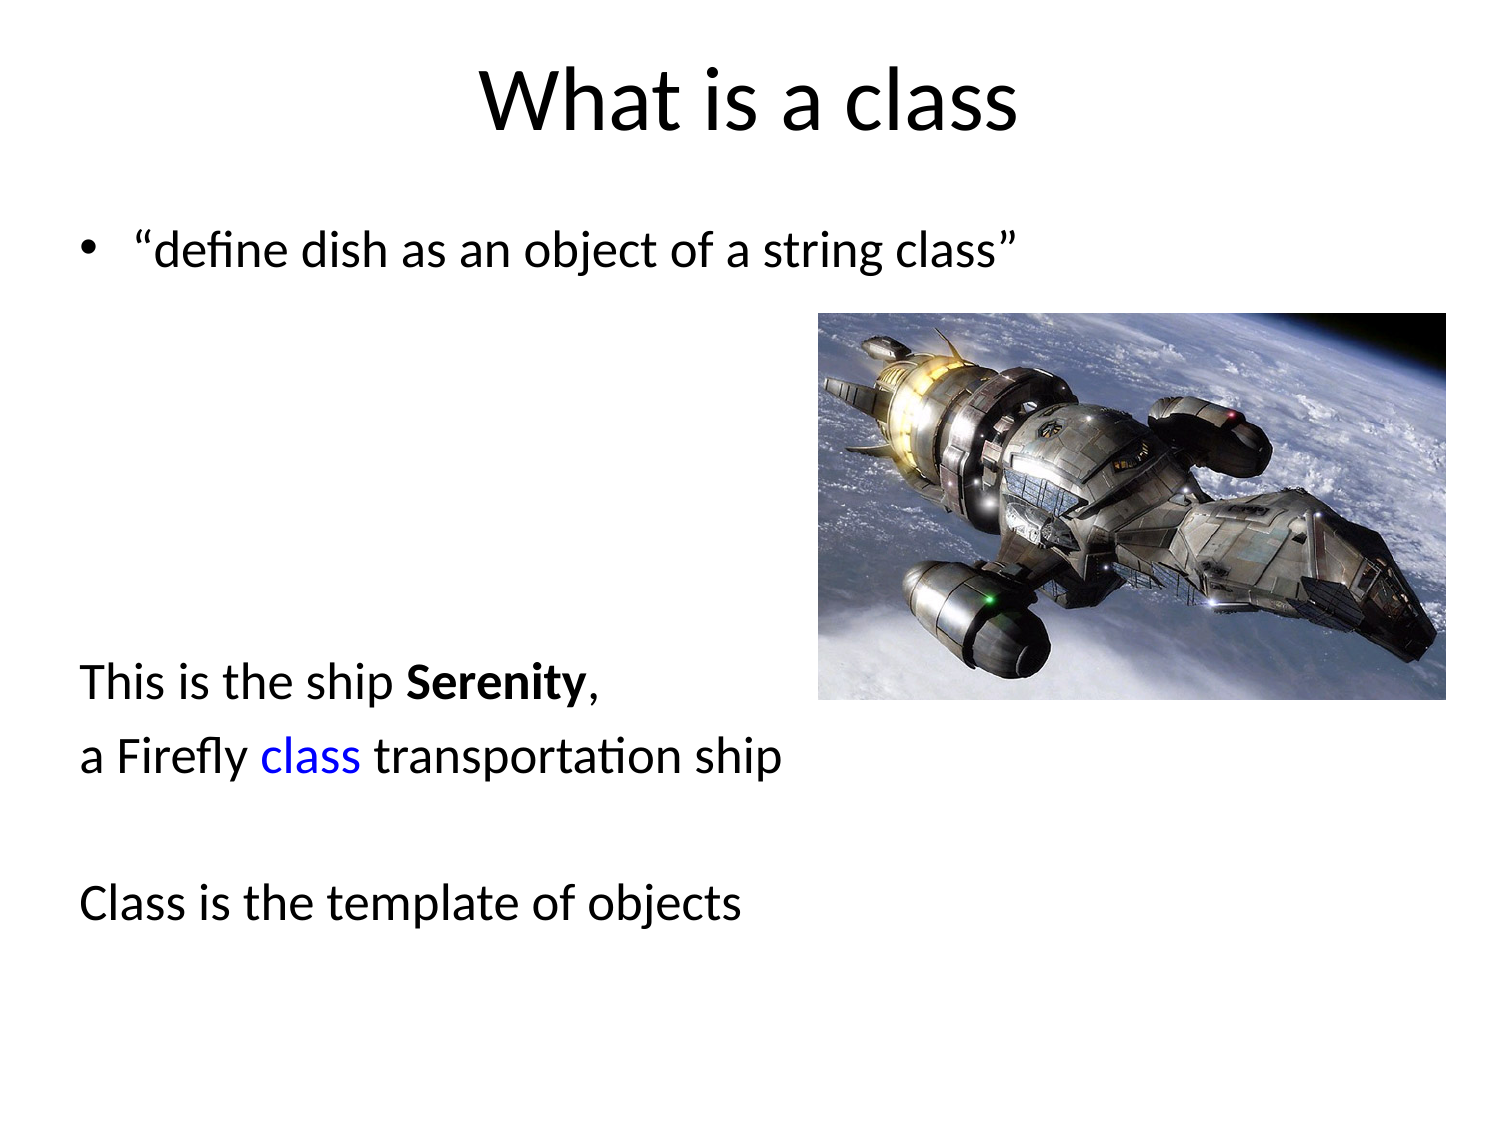

# What is a class
“define dish as an object of a string class”
This is the ship Serenity,
a Firefly class transportation ship
Class is the template of objects